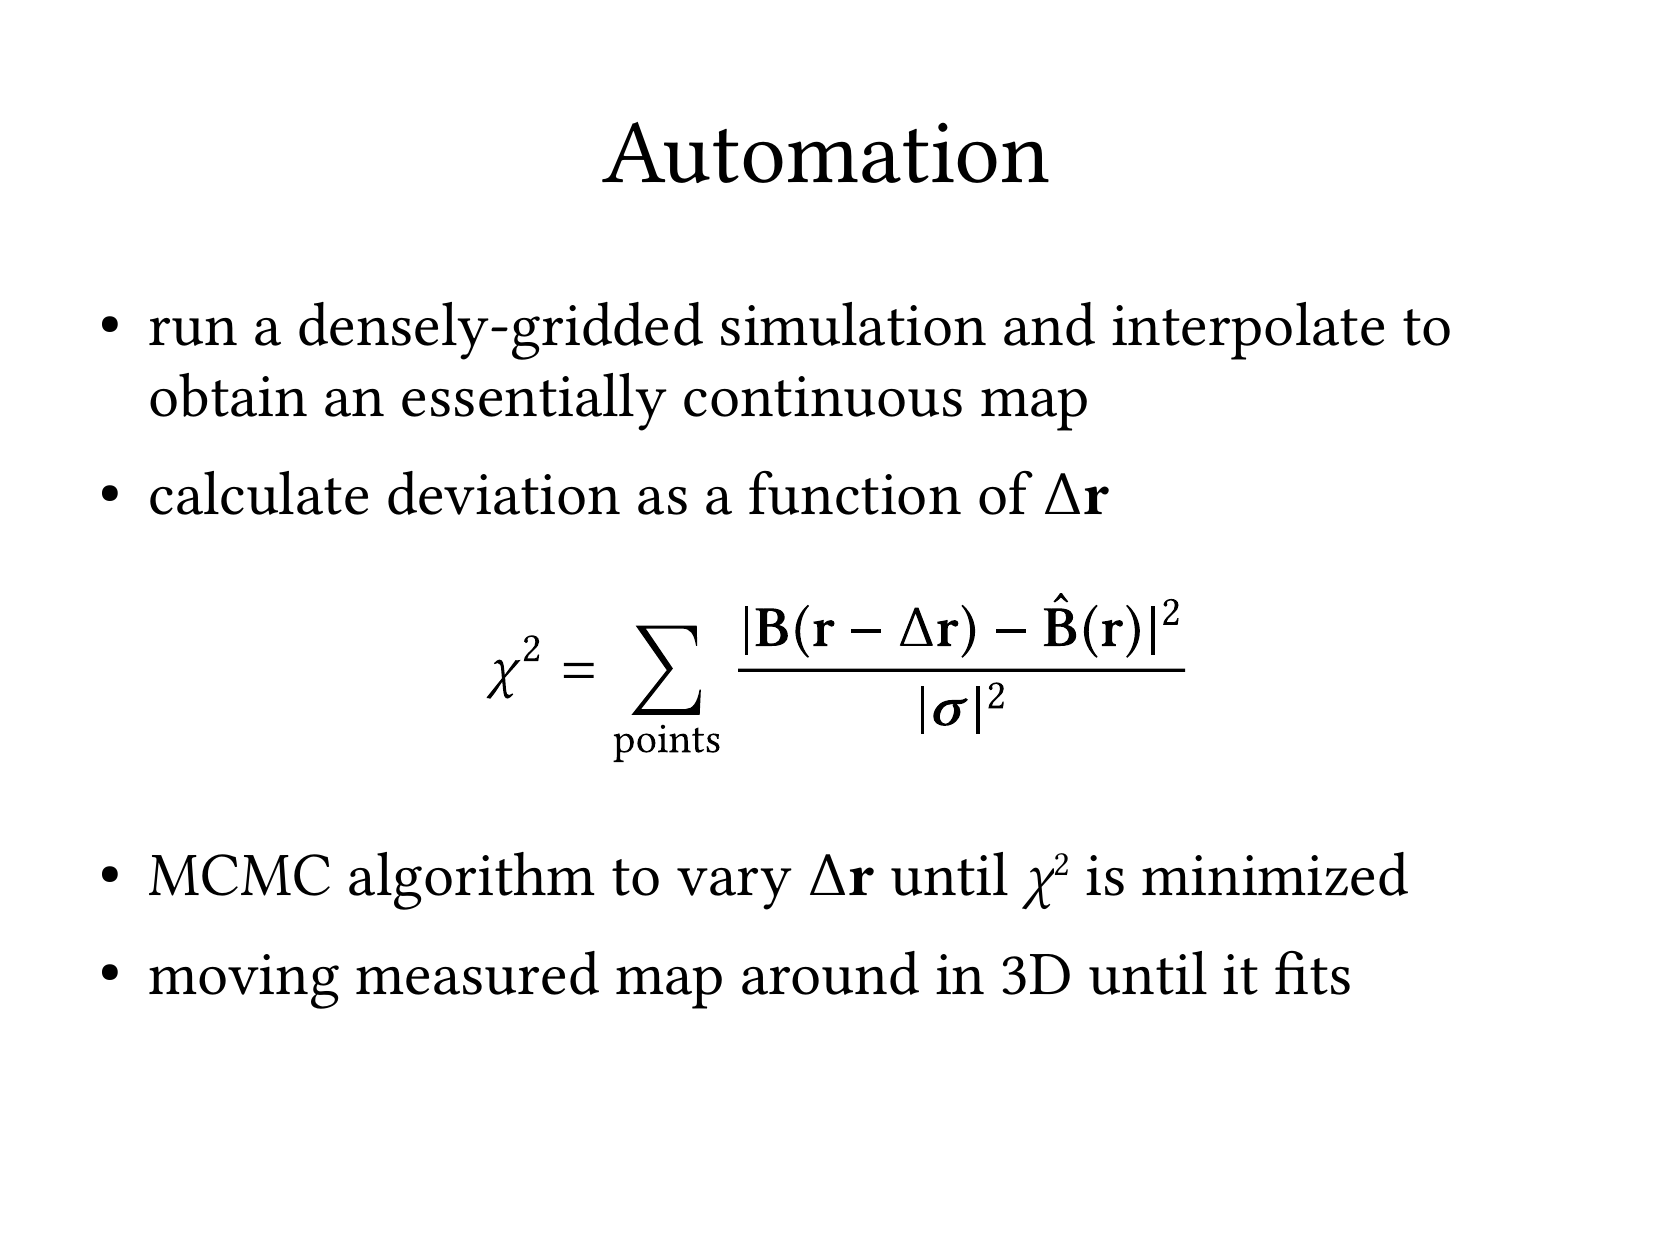

# Automation
run a densely-gridded simulation and interpolate to obtain an essentially continuous map
calculate deviation as a function of Δr
MCMC algorithm to vary Δr until χ2 is minimized
moving measured map around in 3D until it fits